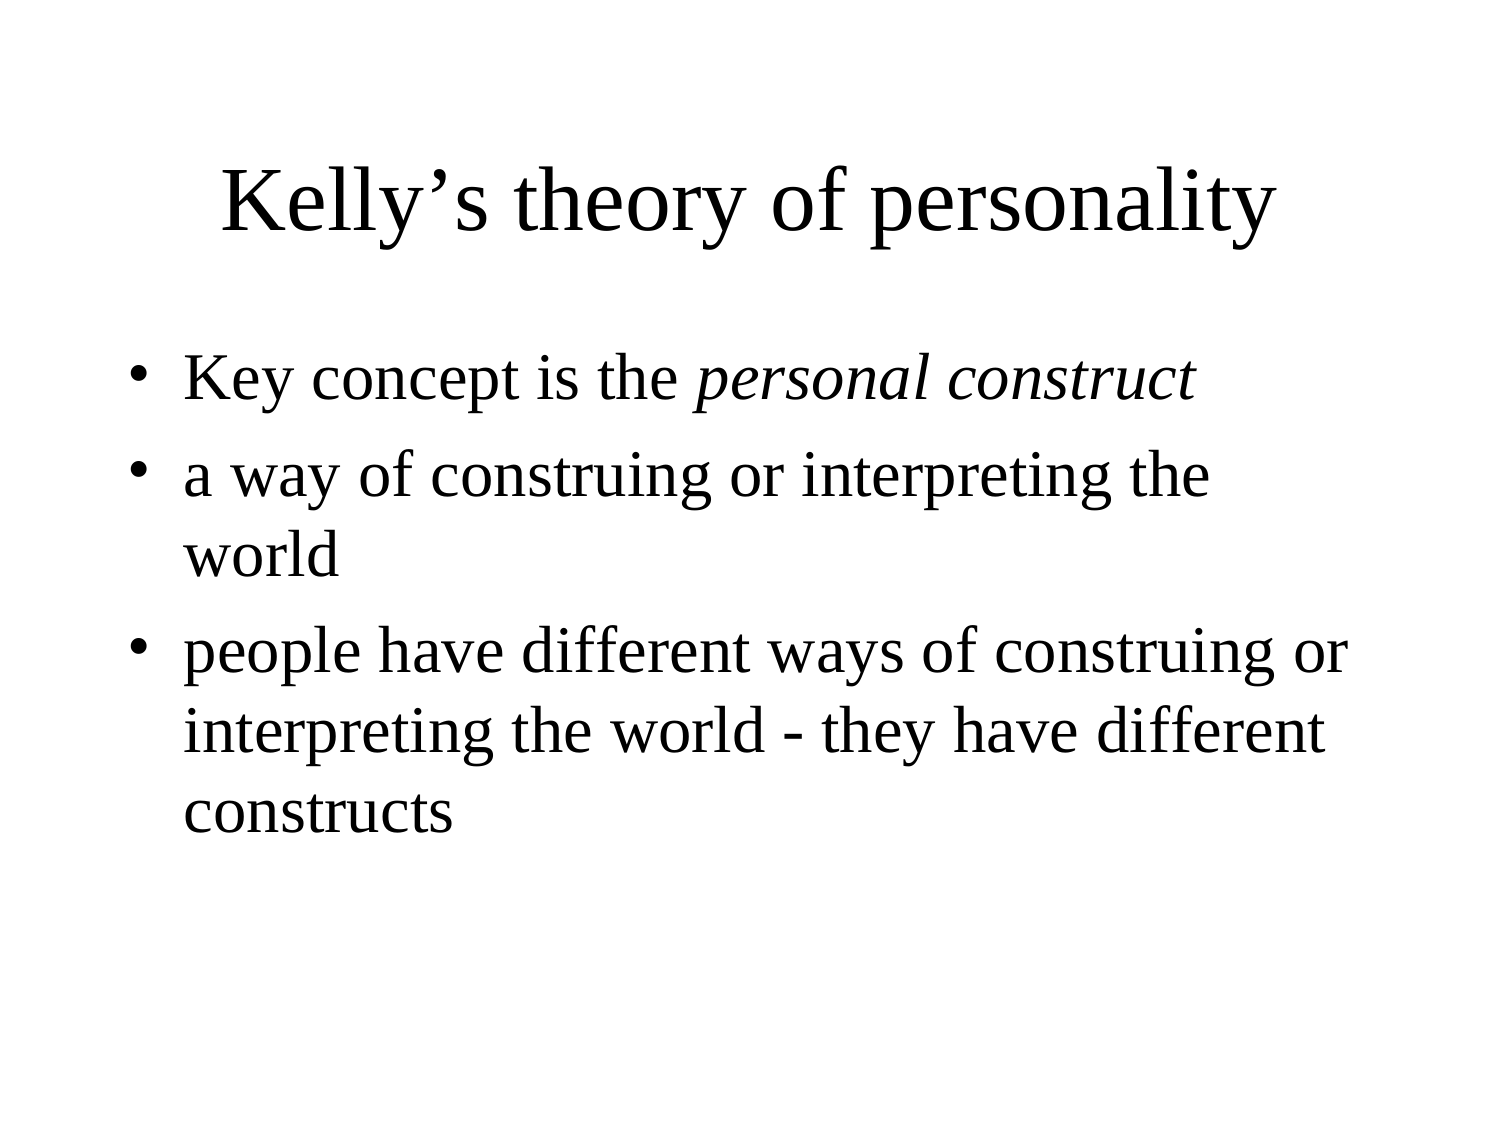

# Kelly’s theory of personality
Key concept is the personal construct
a way of construing or interpreting the world
people have different ways of construing or interpreting the world - they have different constructs